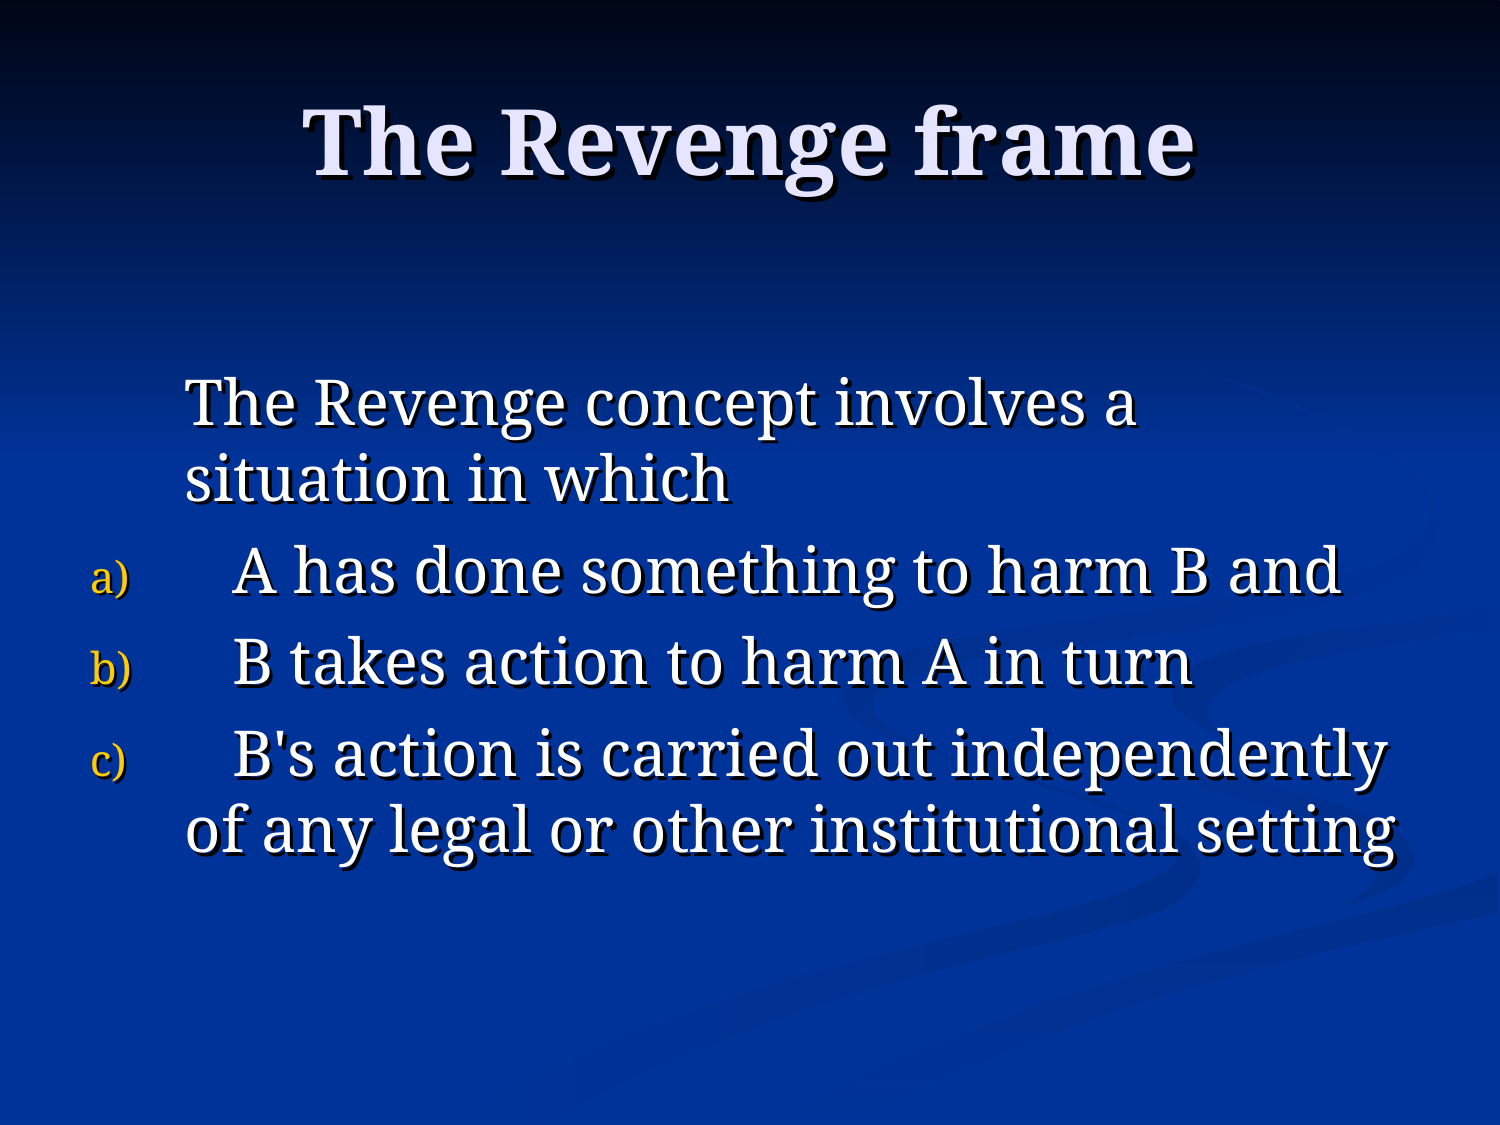

# The Revenge frame
	The Revenge concept involves a situation in which
	A has done something to harm B and
	B takes action to harm A in turn
	B's action is carried out independently of any legal or other institutional setting